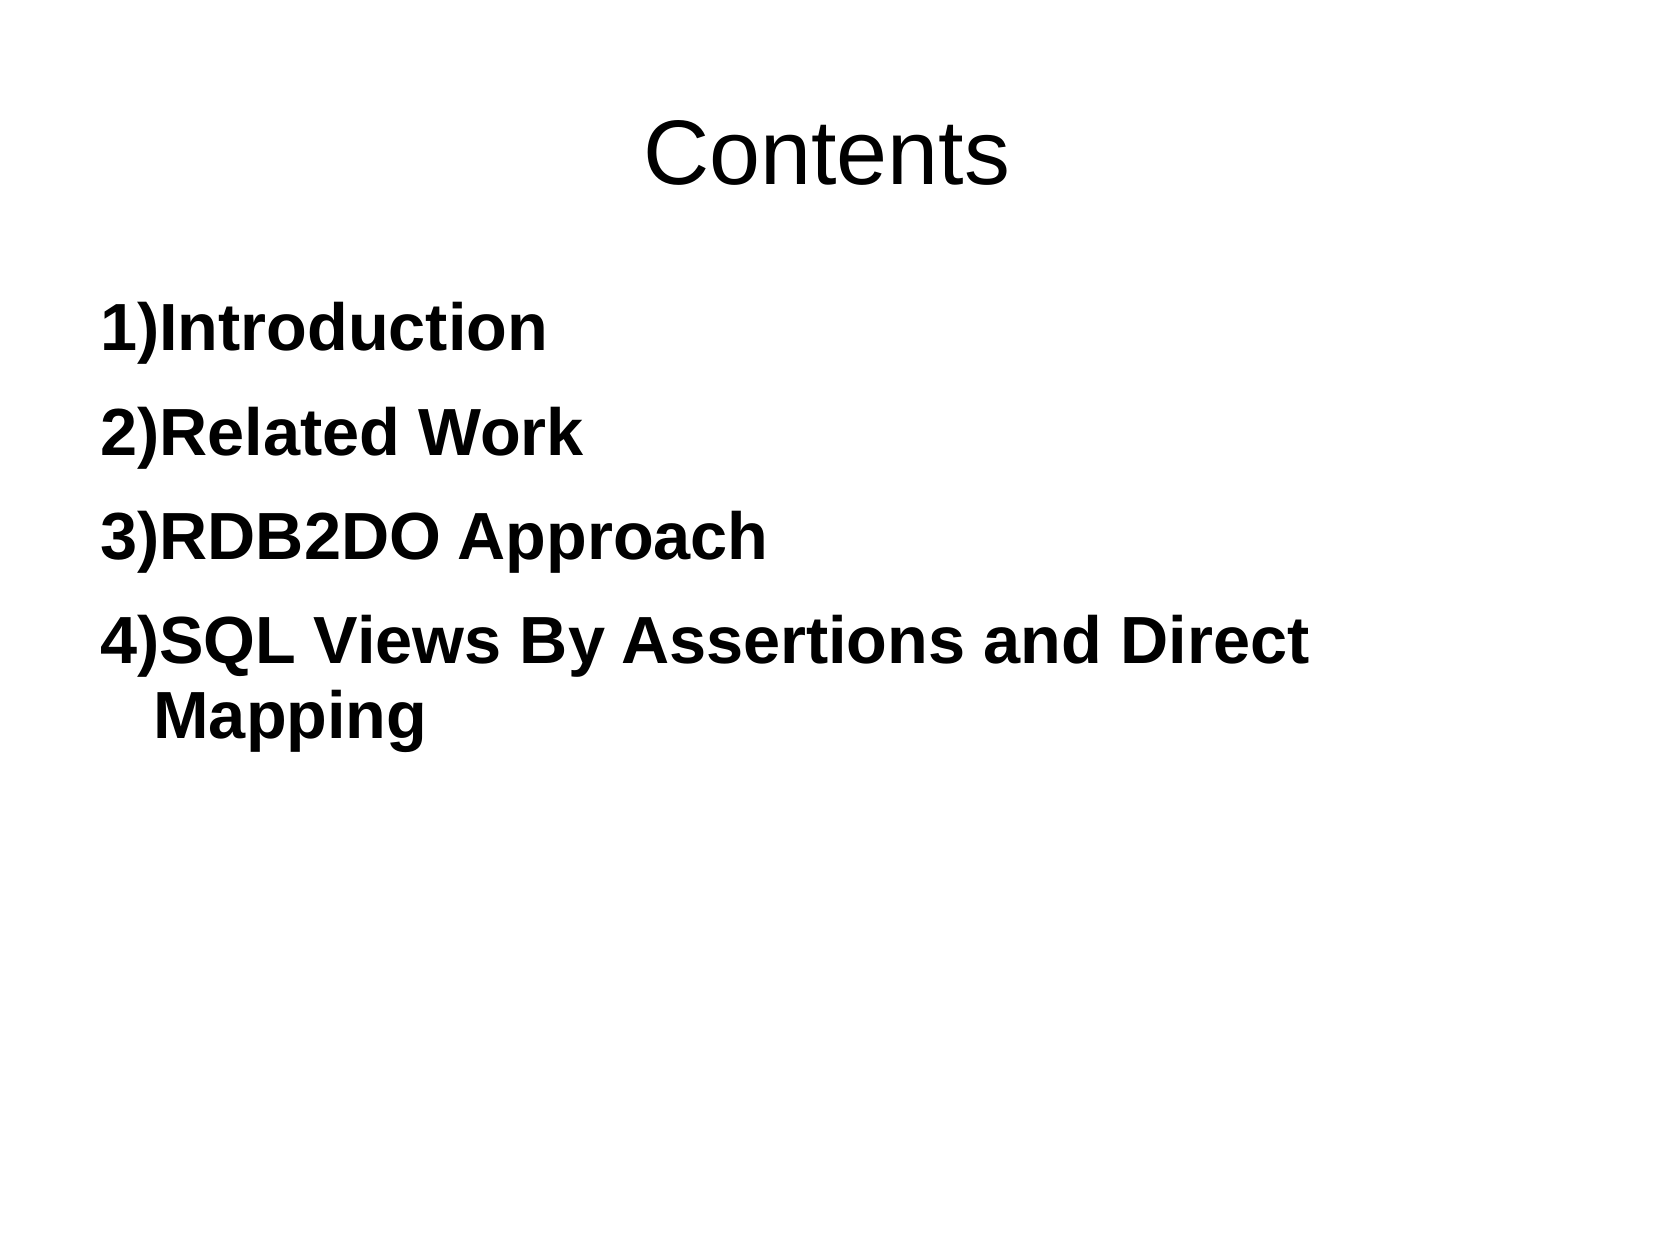

# Contents
Introduction
Related Work
RDB2DO Approach
SQL Views By Assertions and Direct Mapping